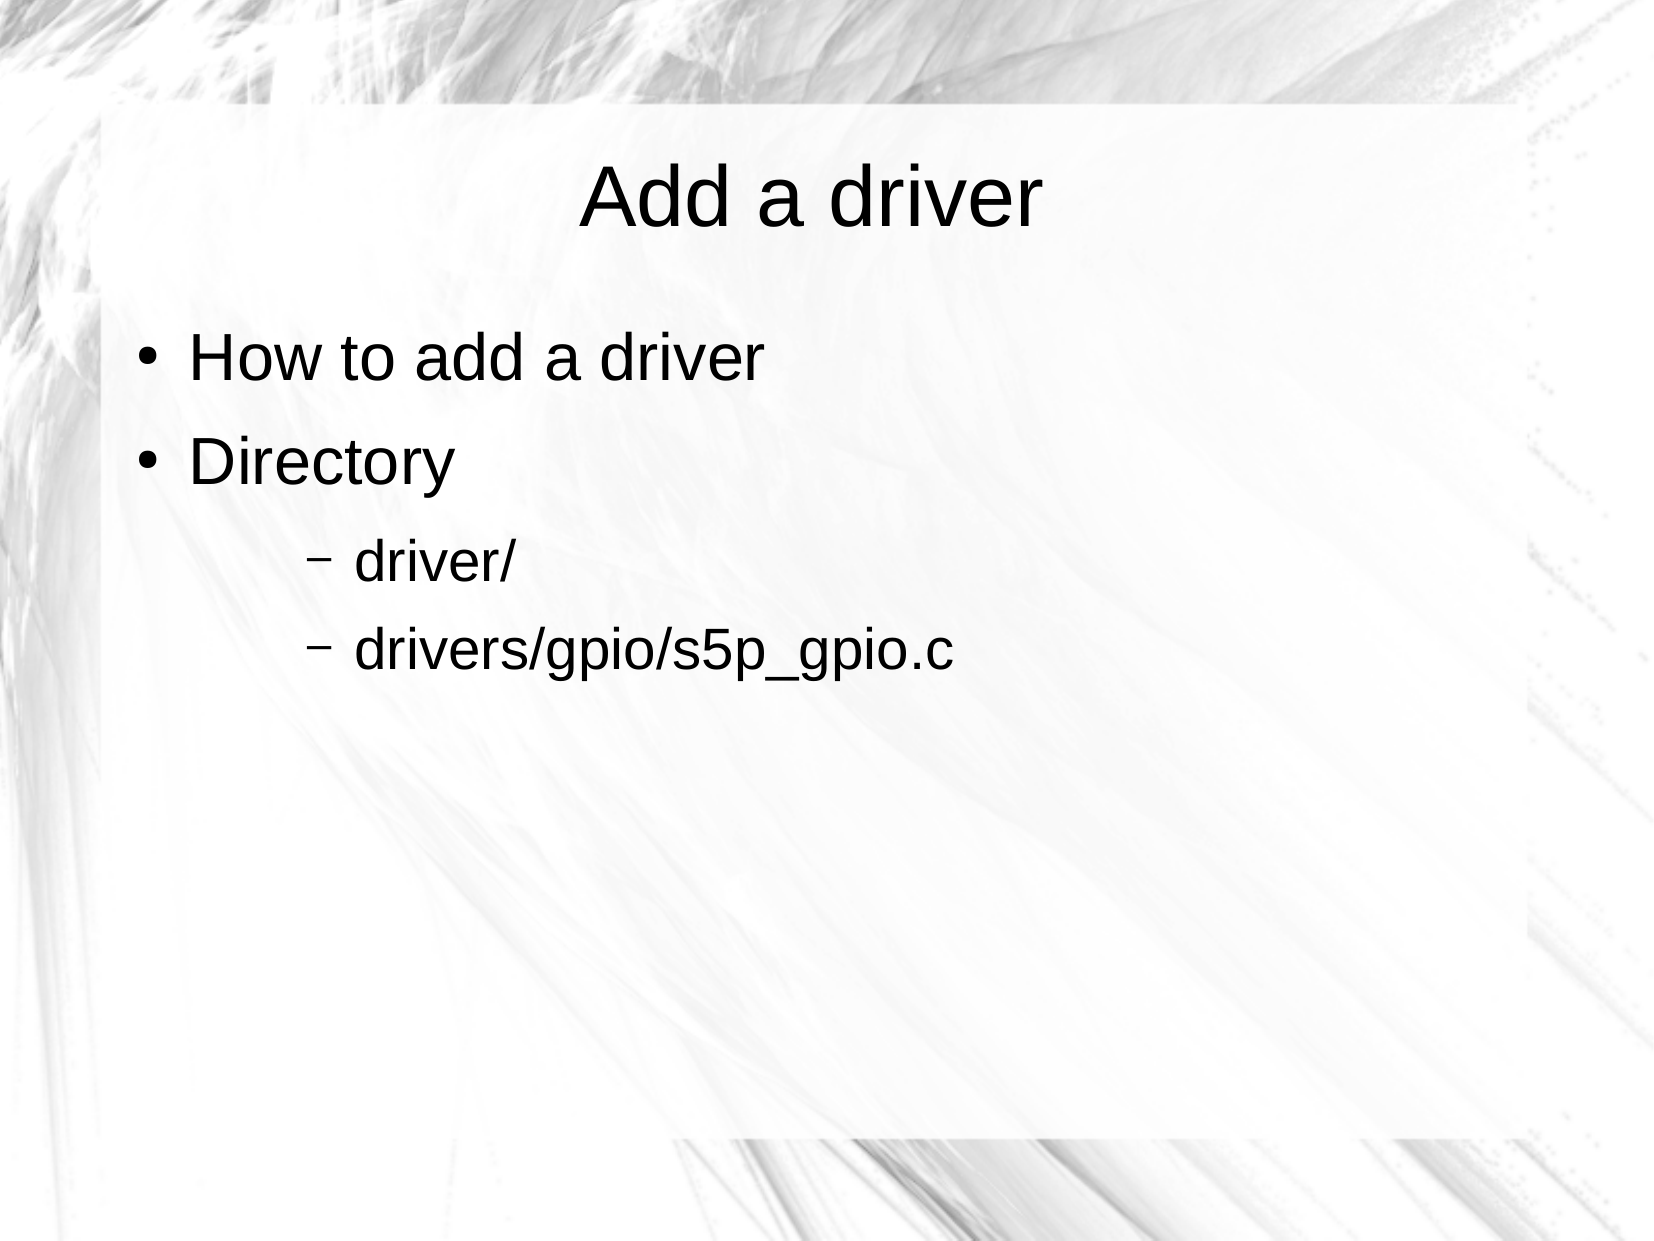

# Add a driver
How to add a driver
Directory
driver/
drivers/gpio/s5p_gpio.c